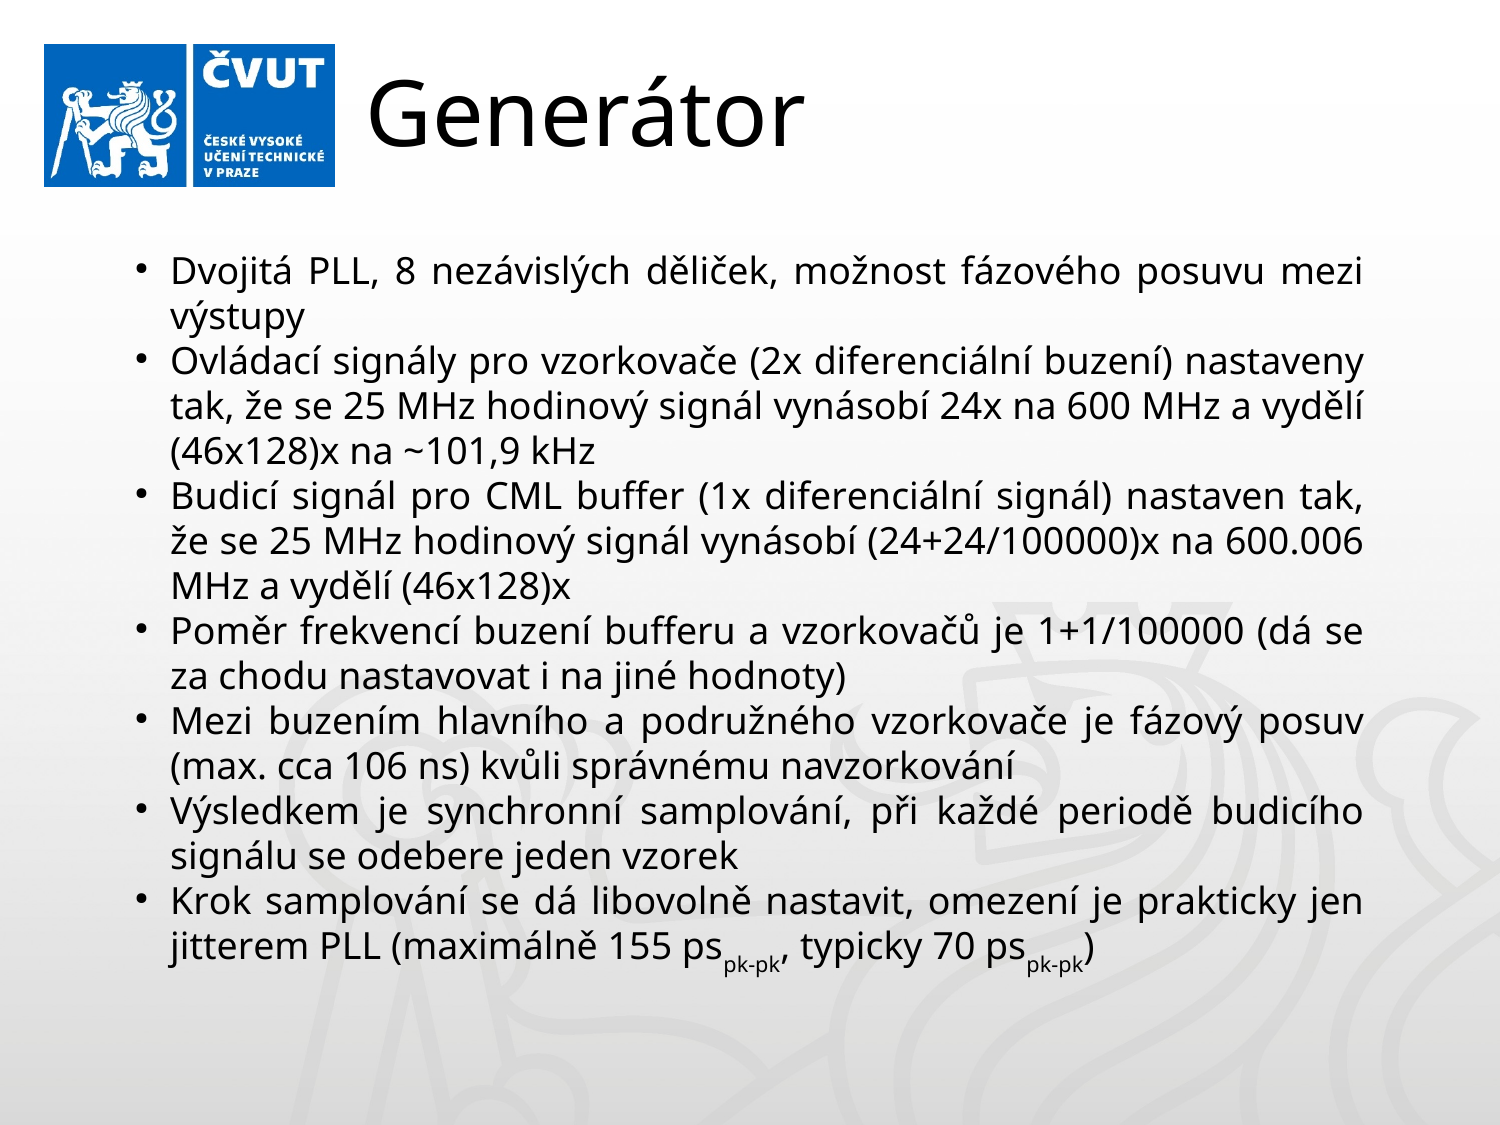

# Generátor
Dvojitá PLL, 8 nezávislých děliček, možnost fázového posuvu mezi výstupy
Ovládací signály pro vzorkovače (2x diferenciální buzení) nastaveny tak, že se 25 MHz hodinový signál vynásobí 24x na 600 MHz a vydělí (46x128)x na ~101,9 kHz
Budicí signál pro CML buffer (1x diferenciální signál) nastaven tak, že se 25 MHz hodinový signál vynásobí (24+24/100000)x na 600.006 MHz a vydělí (46x128)x
Poměr frekvencí buzení bufferu a vzorkovačů je 1+1/100000 (dá se za chodu nastavovat i na jiné hodnoty)
Mezi buzením hlavního a podružného vzorkovače je fázový posuv (max. cca 106 ns) kvůli správnému navzorkování
Výsledkem je synchronní samplování, při každé periodě budicího signálu se odebere jeden vzorek
Krok samplování se dá libovolně nastavit, omezení je prakticky jen jitterem PLL (maximálně 155 pspk-pk, typicky 70 pspk-pk)